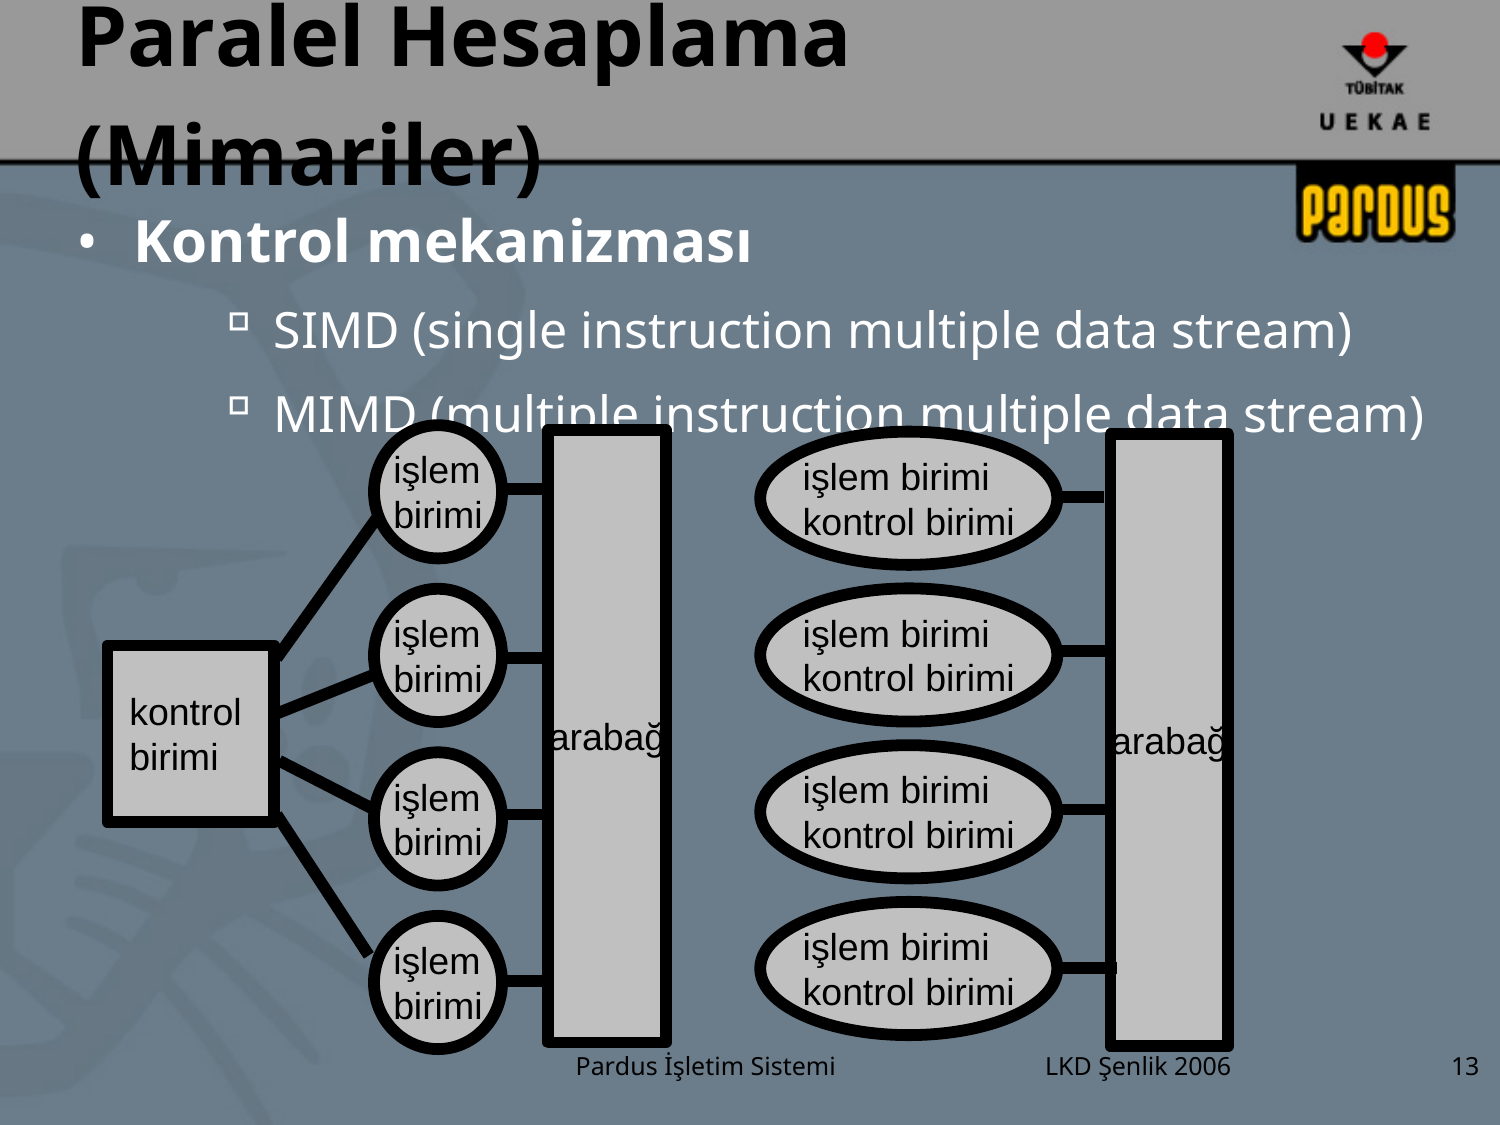

# Paralel Hesaplama (Mimariler)
Kontrol mekanizması
SIMD (single instruction multiple data stream)
MIMD (multiple instruction multiple data stream)
işlem
birimi
arabağ
işlem birimi
kontrol birimi
arabağ
işlem birimi
kontrol birimi
işlem
birimi
kontrol
birimi
işlem birimi
kontrol birimi
işlem
birimi
işlem birimi
kontrol birimi
işlem
birimi